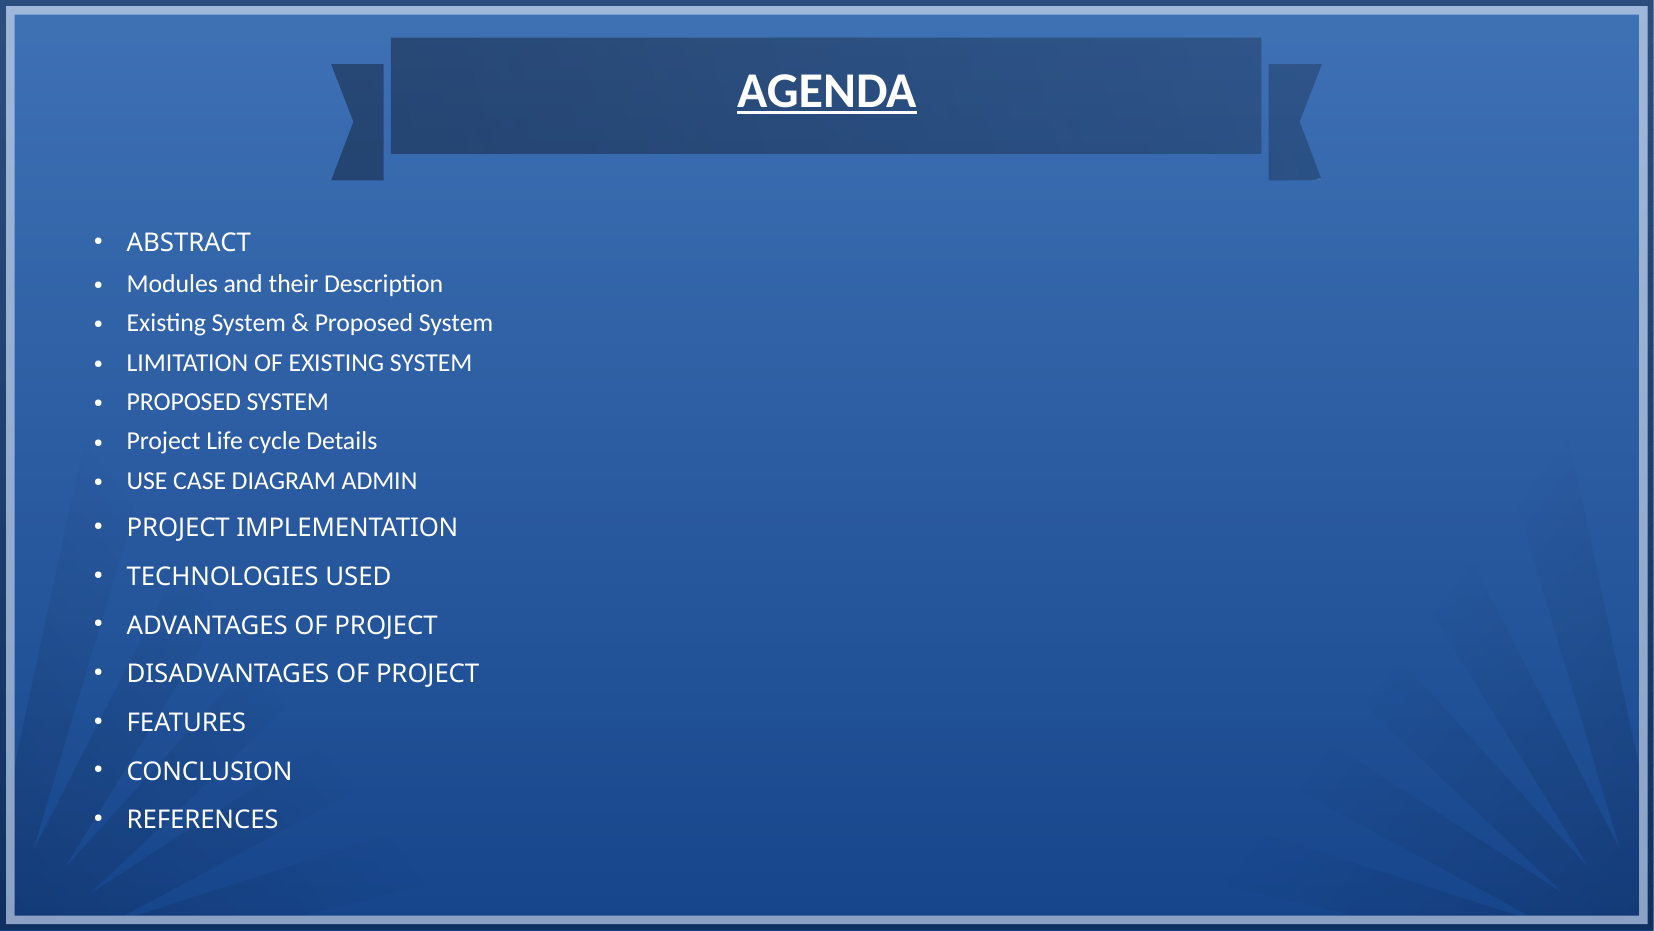

# AGENDA
ABSTRACT
Modules and their Description
Existing System & Proposed System
LIMITATION OF EXISTING SYSTEM
PROPOSED SYSTEM
Project Life cycle Details
USE CASE DIAGRAM ADMIN
PROJECT IMPLEMENTATION
TECHNOLOGIES USED
ADVANTAGES OF PROJECT
DISADVANTAGES OF PROJECT
FEATURES
CONCLUSION
REFERENCES